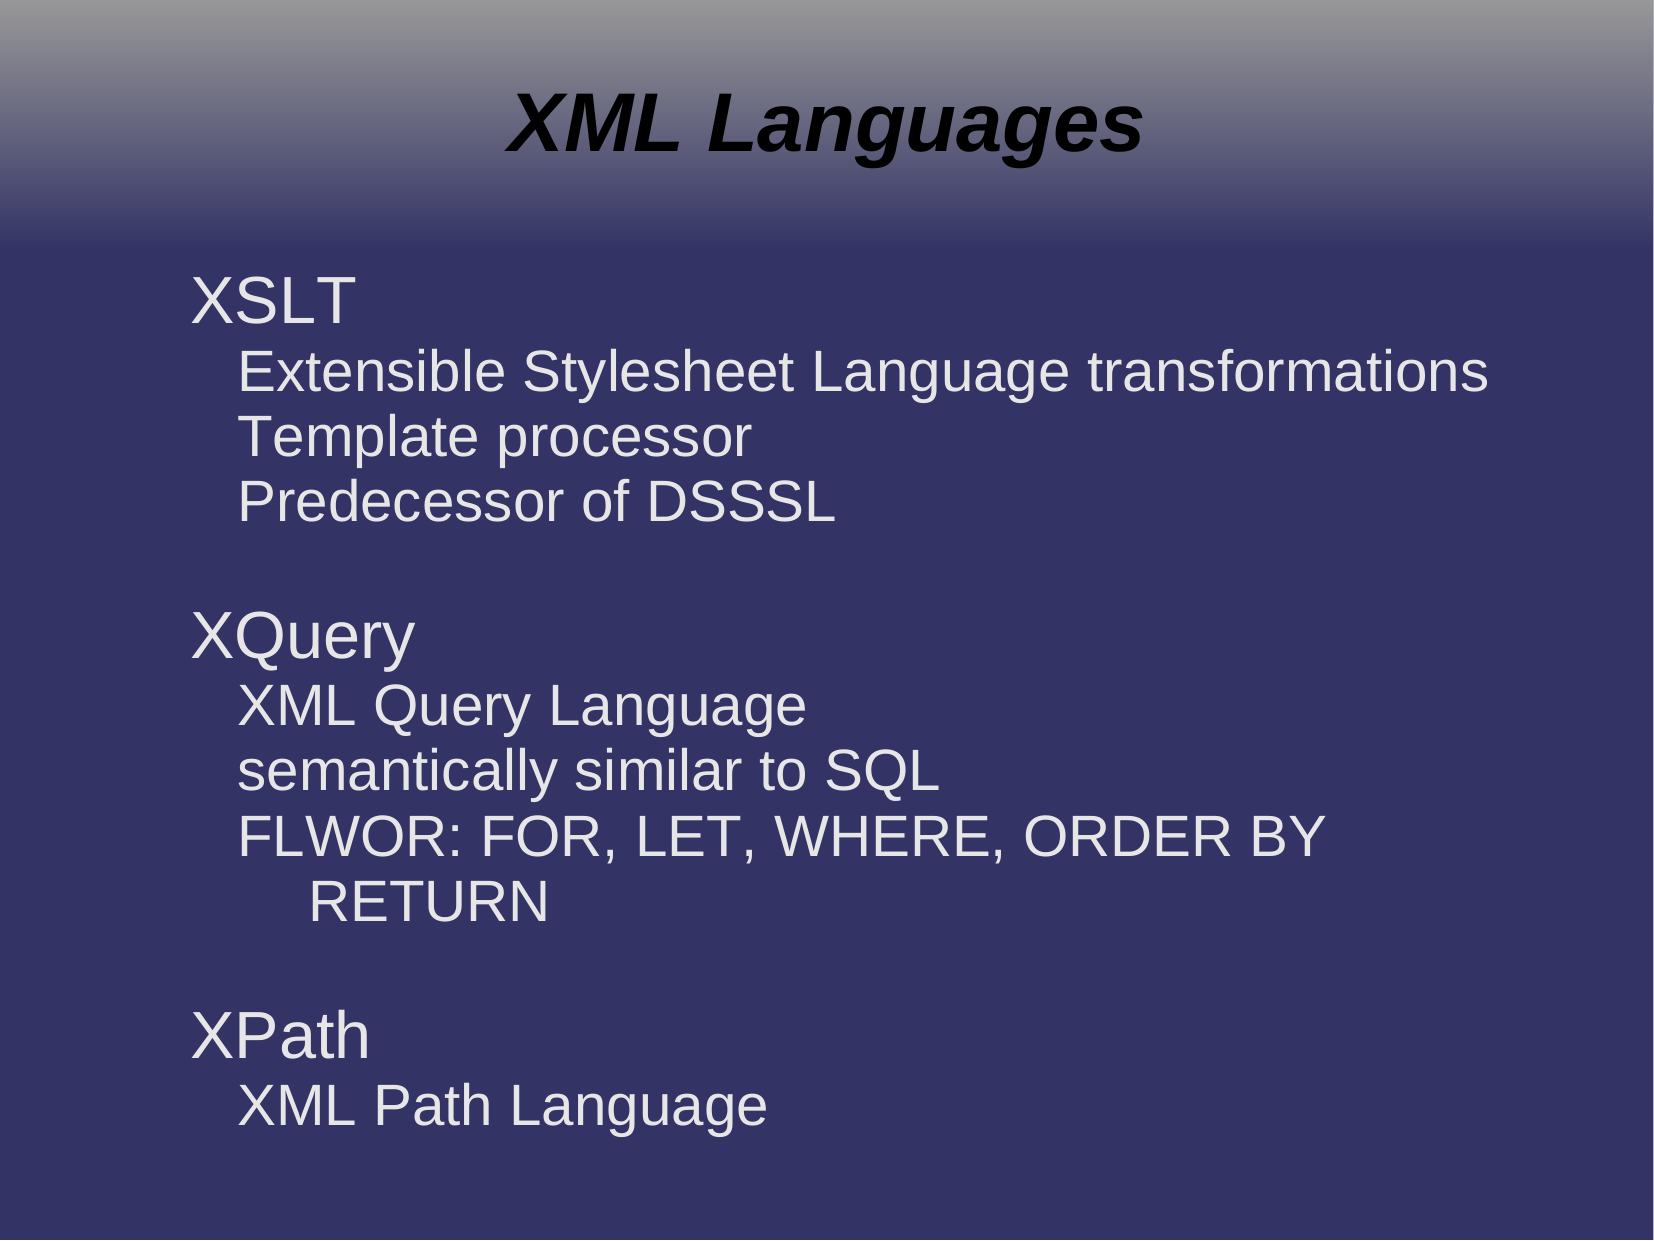

# XML Languages
XSLT
Extensible Stylesheet Language transformations
Template processor
Predecessor of DSSSL
XQuery
XML Query Language
semantically similar to SQL
FLWOR: FOR, LET, WHERE, ORDER BY RETURN
XPath
XML Path Language